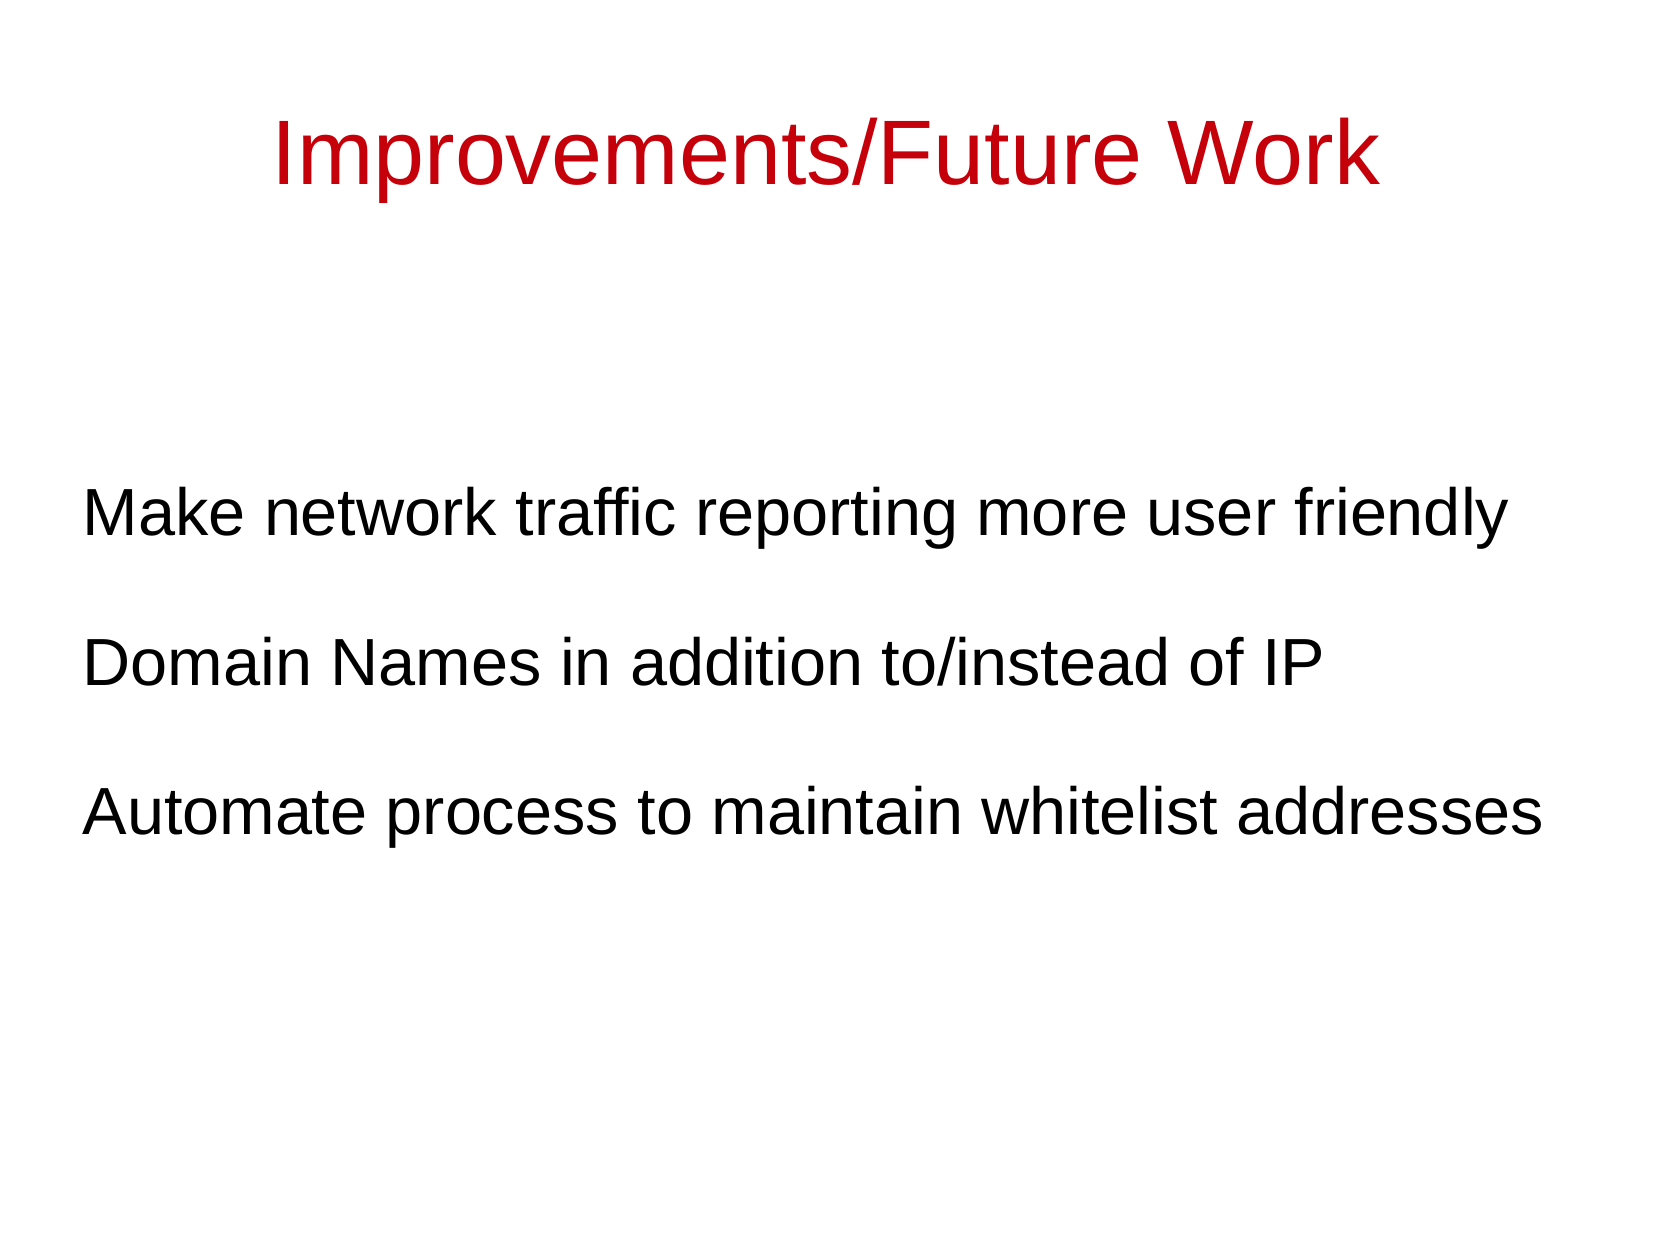

# Improvements/Future Work
Make network traffic reporting more user friendly
Domain Names in addition to/instead of IP
Automate process to maintain whitelist addresses